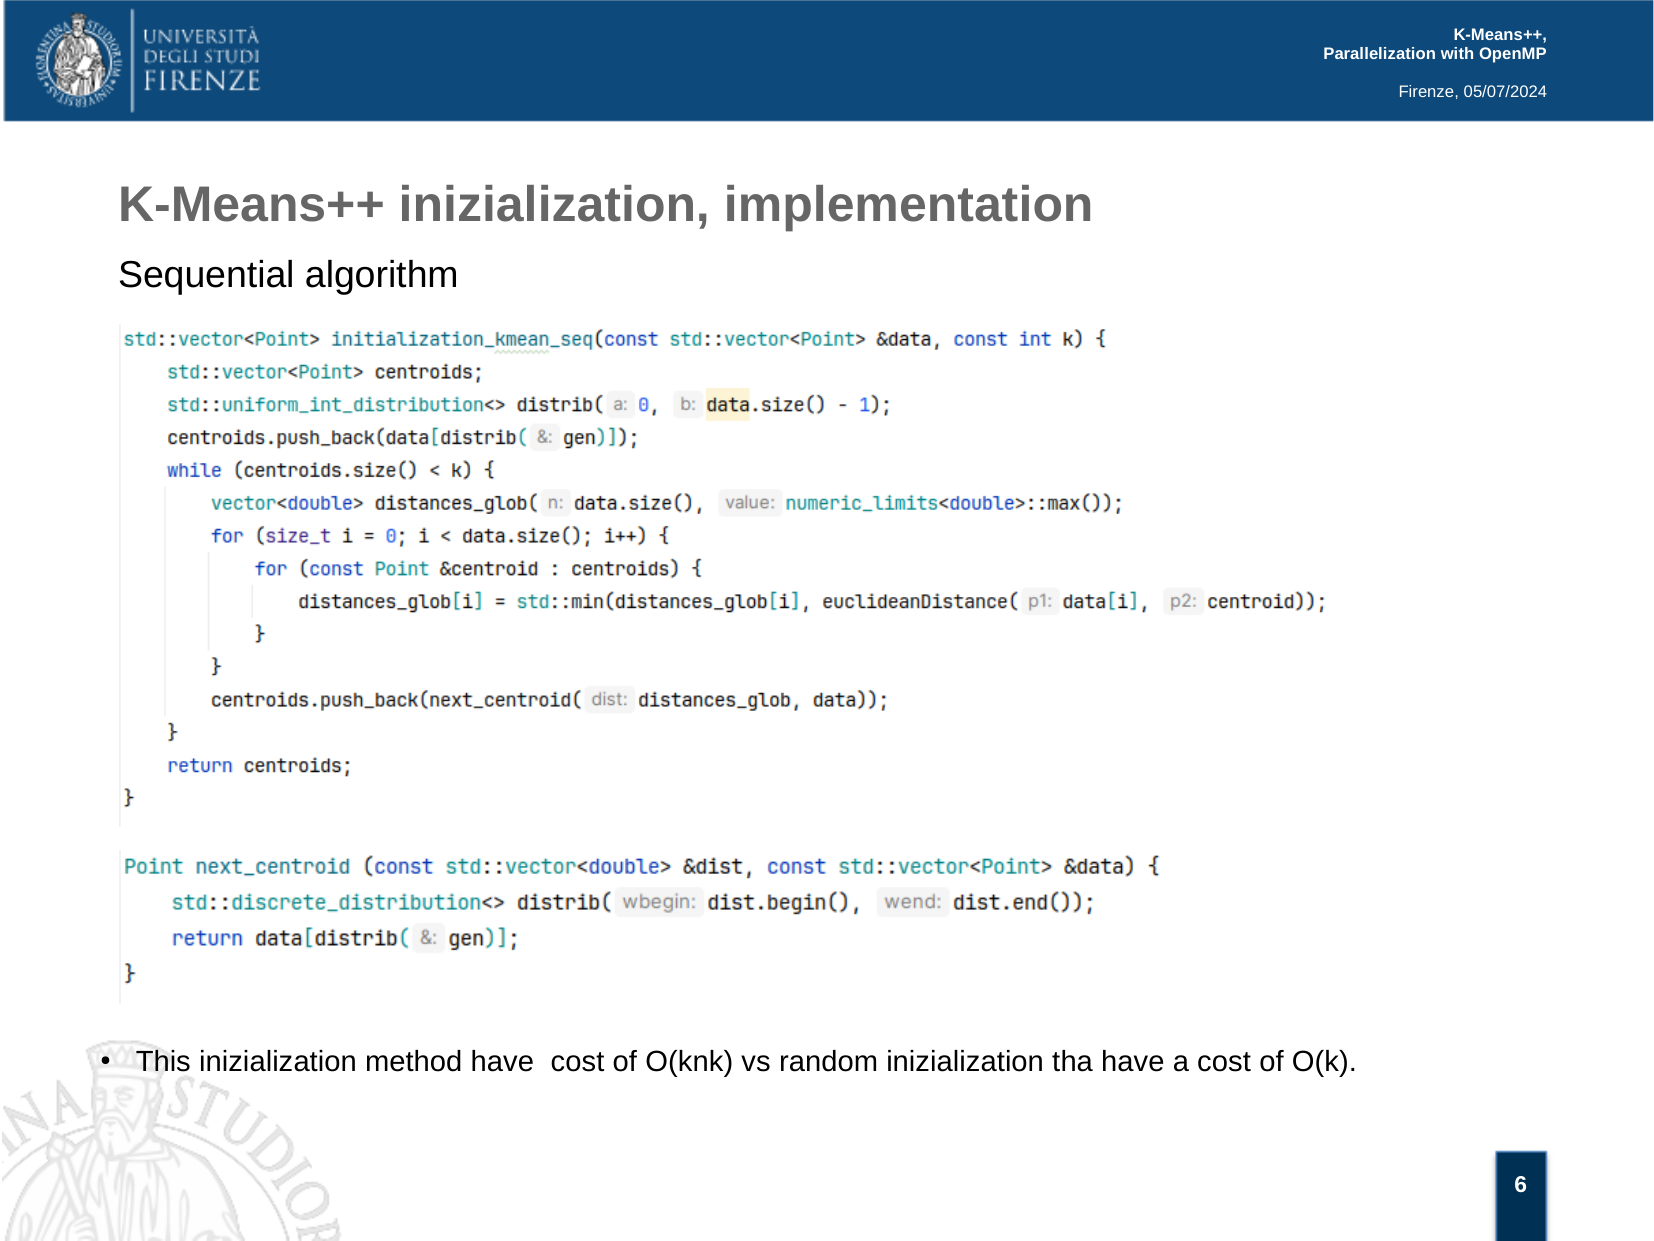

K-Means++,
Parallelization with OpenMP
Firenze, 05/07/2024
K-Means++ inizialization, implementation
Sequential algorithm
This inizialization method have cost of O(knk) vs random inizialization tha have a cost of O(k). ​
6